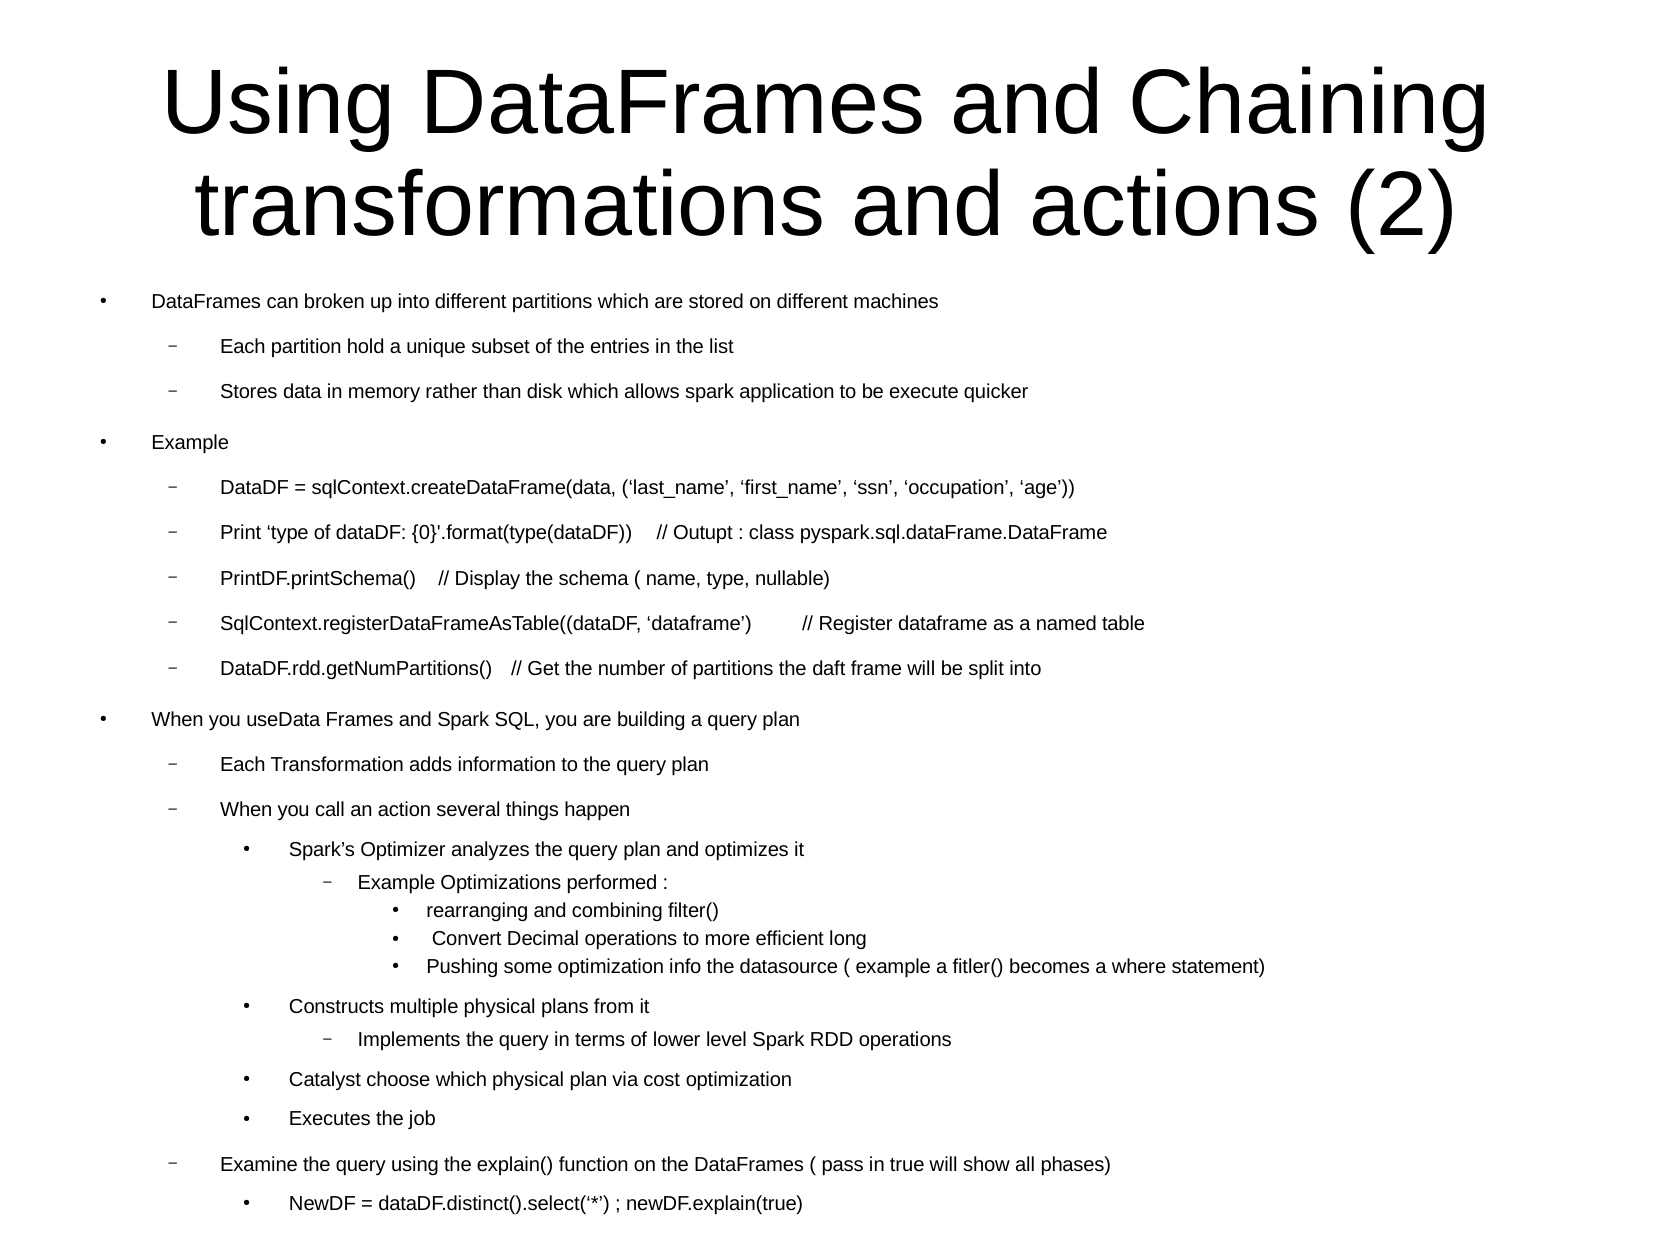

# Using DataFrames and Chaining transformations and actions (2)
DataFrames can broken up into different partitions which are stored on different machines
Each partition hold a unique subset of the entries in the list
Stores data in memory rather than disk which allows spark application to be execute quicker
Example
DataDF = sqlContext.createDataFrame(data, (‘last_name’, ‘first_name’, ‘ssn’, ‘occupation’, ‘age’))
Print ‘type of dataDF: {0}'.format(type(dataDF))				// Outupt : class pyspark.sql.dataFrame.DataFrame
PrintDF.printSchema()							// Display the schema ( name, type, nullable)
SqlContext.registerDataFrameAsTable((dataDF, ‘dataframe’)		// Register dataframe as a named table
DataDF.rdd.getNumPartitions()						// Get the number of partitions the daft frame will be split into
When you useData Frames and Spark SQL, you are building a query plan
Each Transformation adds information to the query plan
When you call an action several things happen
Spark’s Optimizer analyzes the query plan and optimizes it
Example Optimizations performed :
rearranging and combining filter()
 Convert Decimal operations to more efficient long
Pushing some optimization info the datasource ( example a fitler() becomes a where statement)
Constructs multiple physical plans from it
Implements the query in terms of lower level Spark RDD operations
Catalyst choose which physical plan via cost optimization
Executes the job
Examine the query using the explain() function on the DataFrames ( pass in true will show all phases)
NewDF = dataDF.distinct().select(‘*’) ; newDF.explain(true)